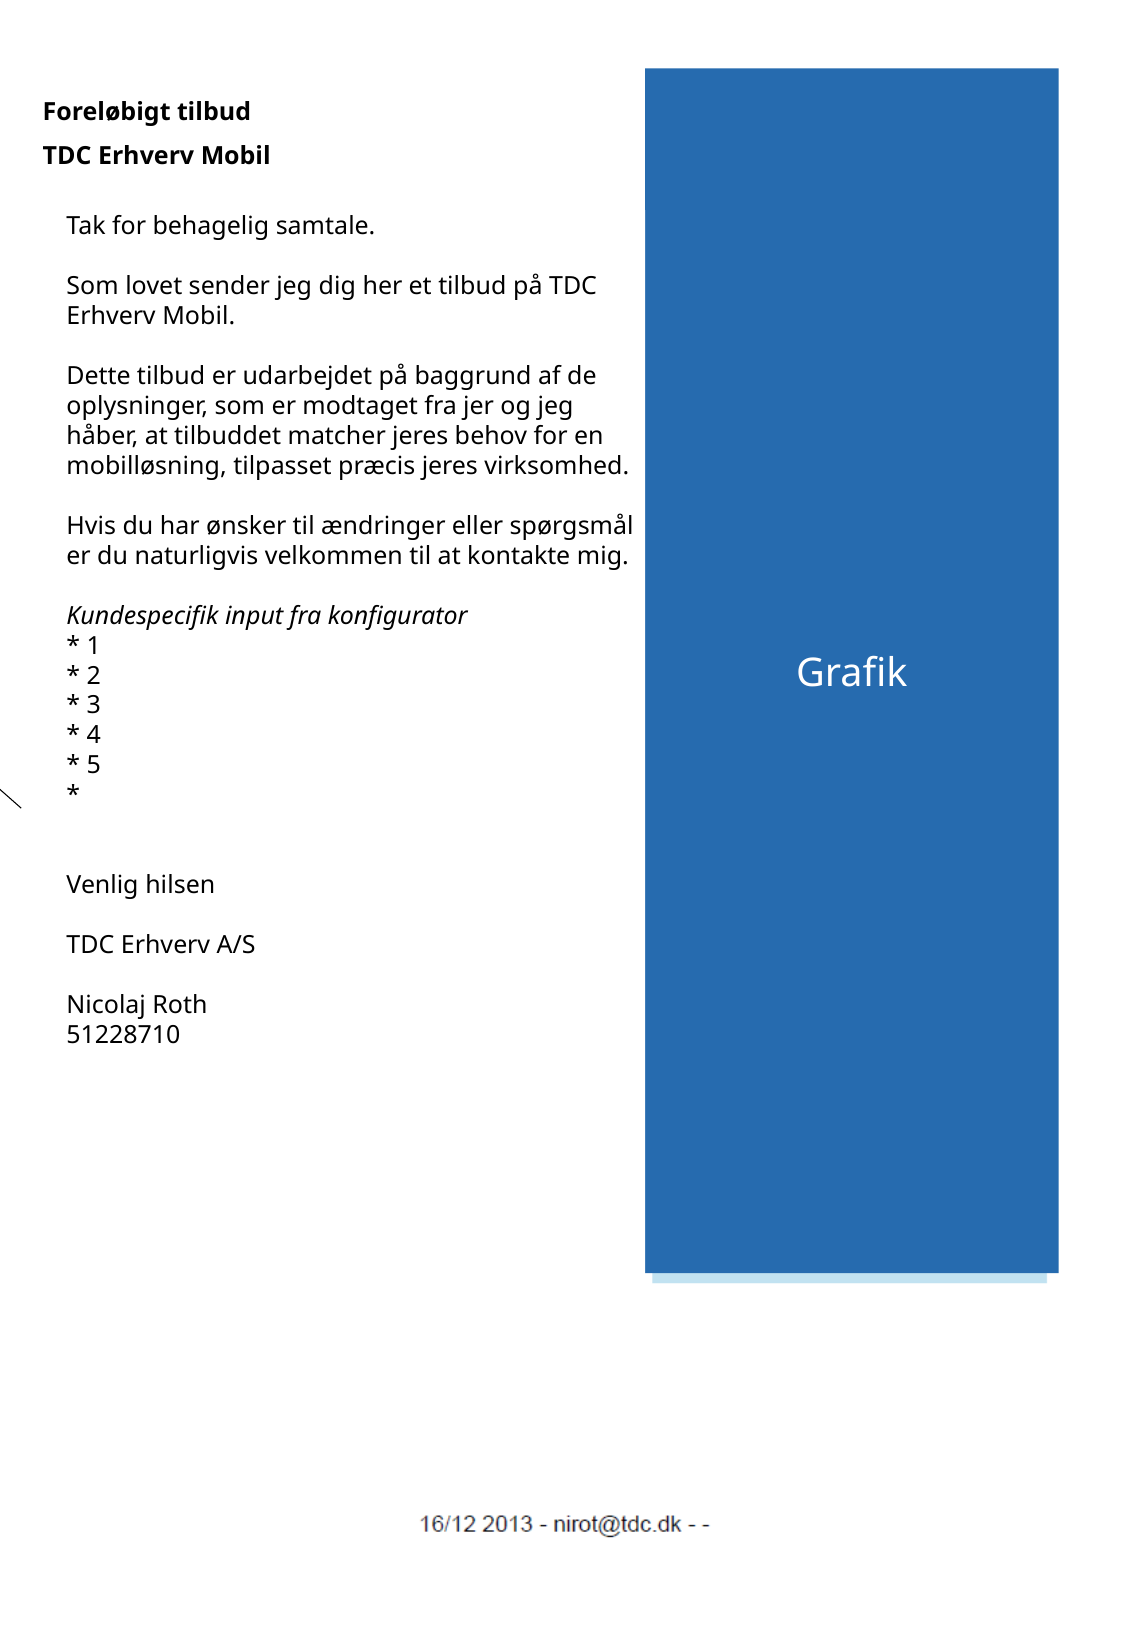

Grafik
Foreløbigt tilbud
TDC Erhverv Mobil
Tak for behagelig samtale.
Som lovet sender jeg dig her et tilbud på TDC Erhverv Mobil.
Dette tilbud er udarbejdet på baggrund af de
oplysninger, som er modtaget fra jer og jeg håber, at tilbuddet matcher jeres behov for en mobilløsning, tilpasset præcis jeres virksomhed.
Hvis du har ønsker til ændringer eller spørgsmål er du naturligvis velkommen til at kontakte mig.
Kundespecifik input fra konfigurator
* 1
* 2
* 3
* 4
* 5
*
Venlig hilsen
TDC Erhverv A/S
Nicolaj Roth
51228710
Præsentation af tilbuddet inkl. Kundespecifikke input fra slide 16 – Som vi kender det fra One
Tilføj titel i sidehoved / sidefod